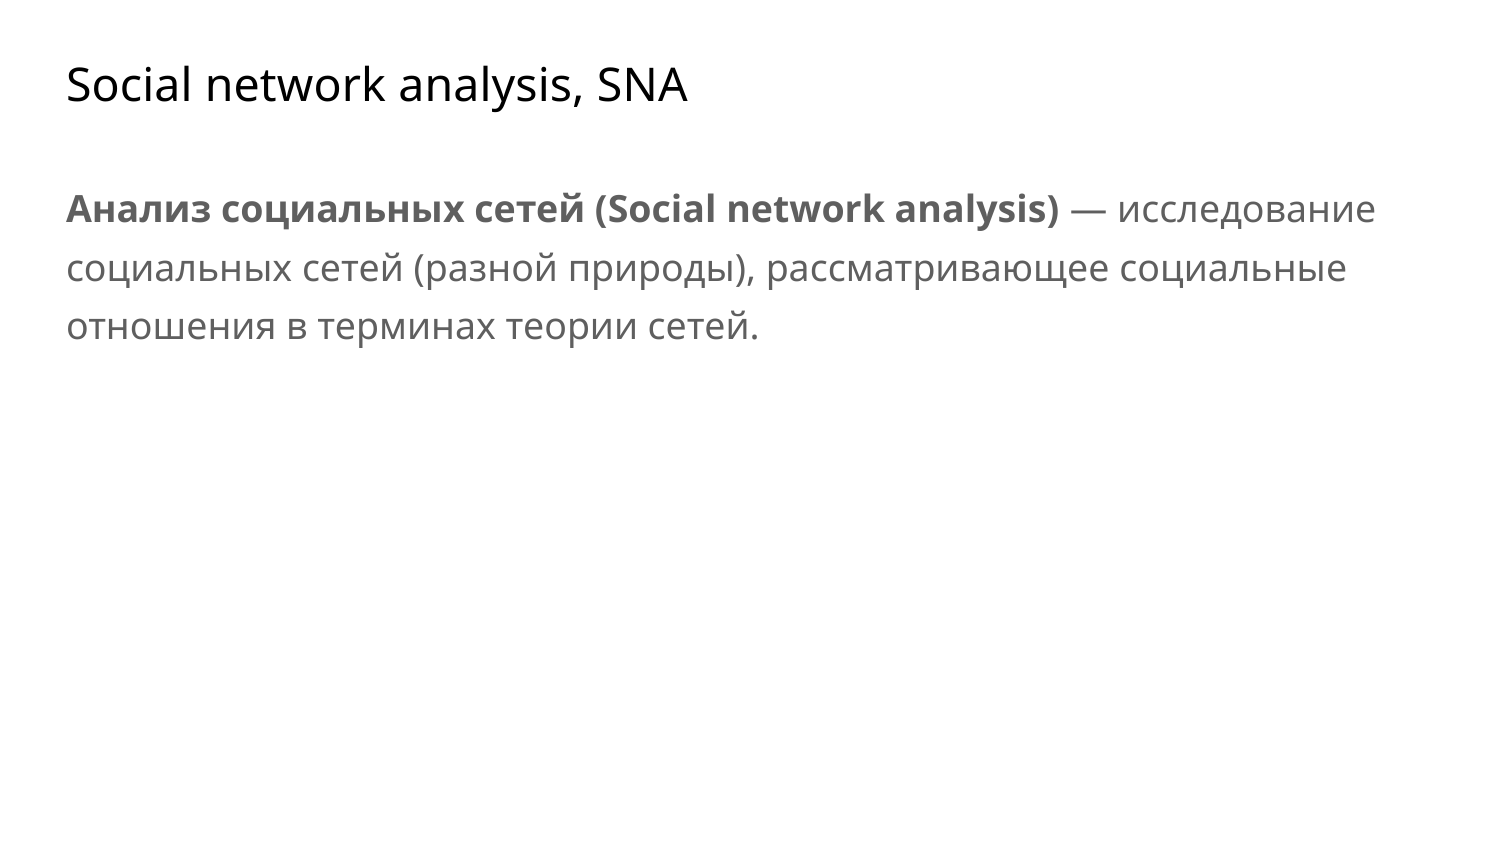

Social network analysis, SNA
# Анализ социальных сетей (Social network analysis) — исследование социальных сетей (разной природы), рассматривающее социальные отношения в терминах теории сетей.